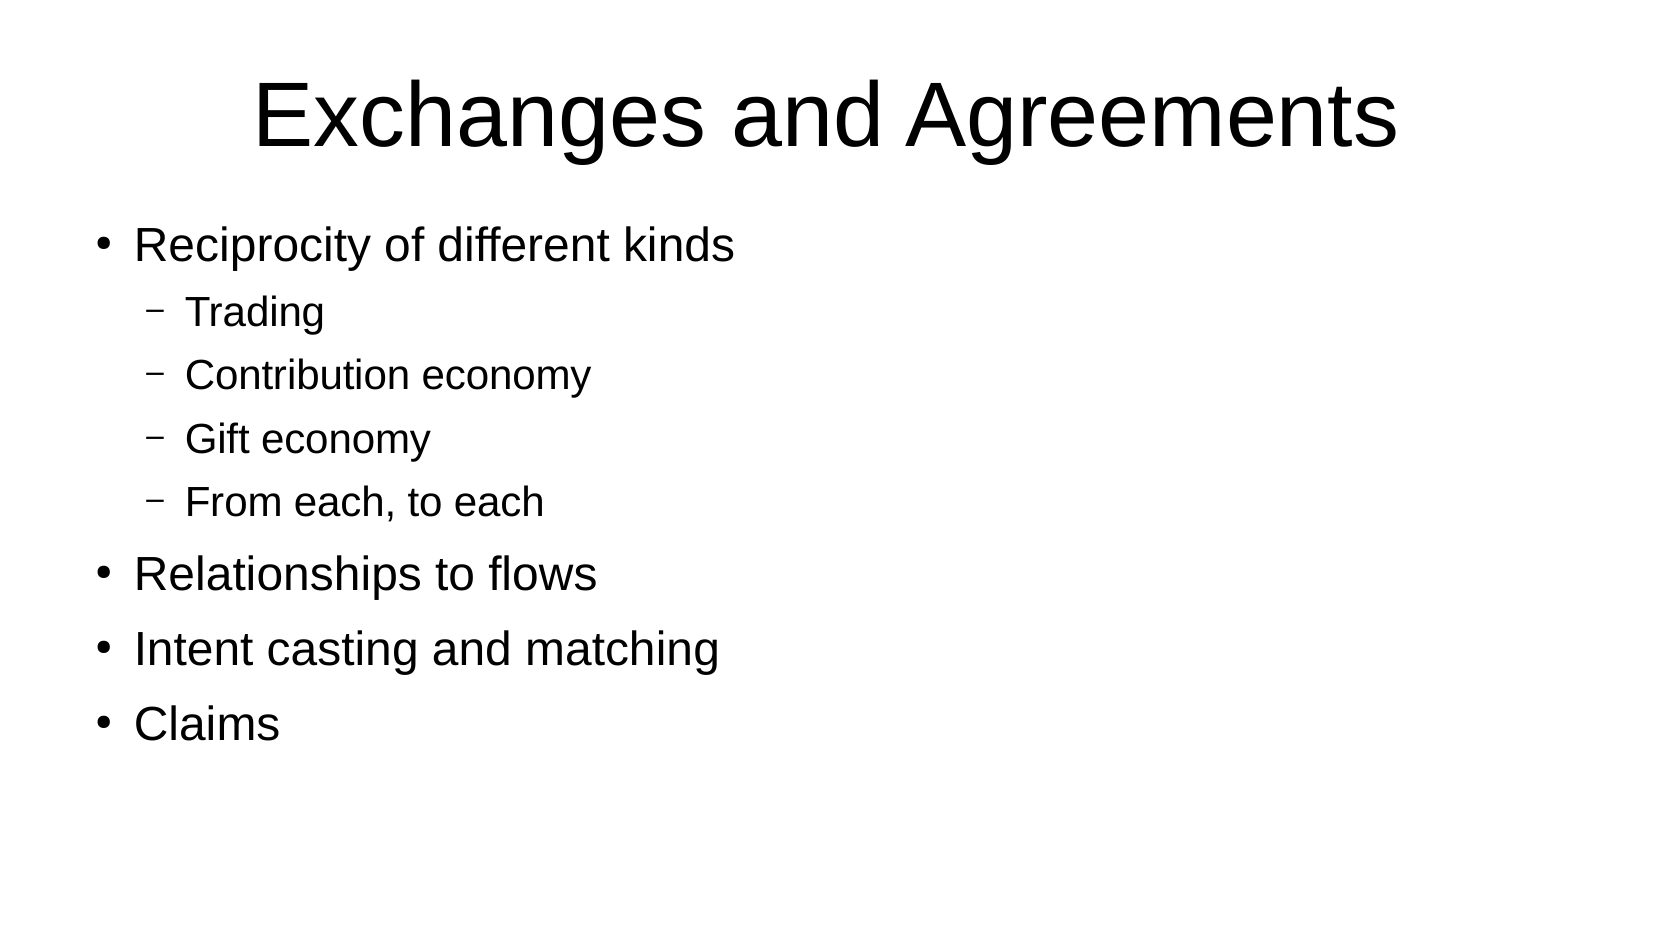

Exchanges and Agreements
# Reciprocity of different kinds
Trading
Contribution economy
Gift economy
From each, to each
Relationships to flows
Intent casting and matching
Claims